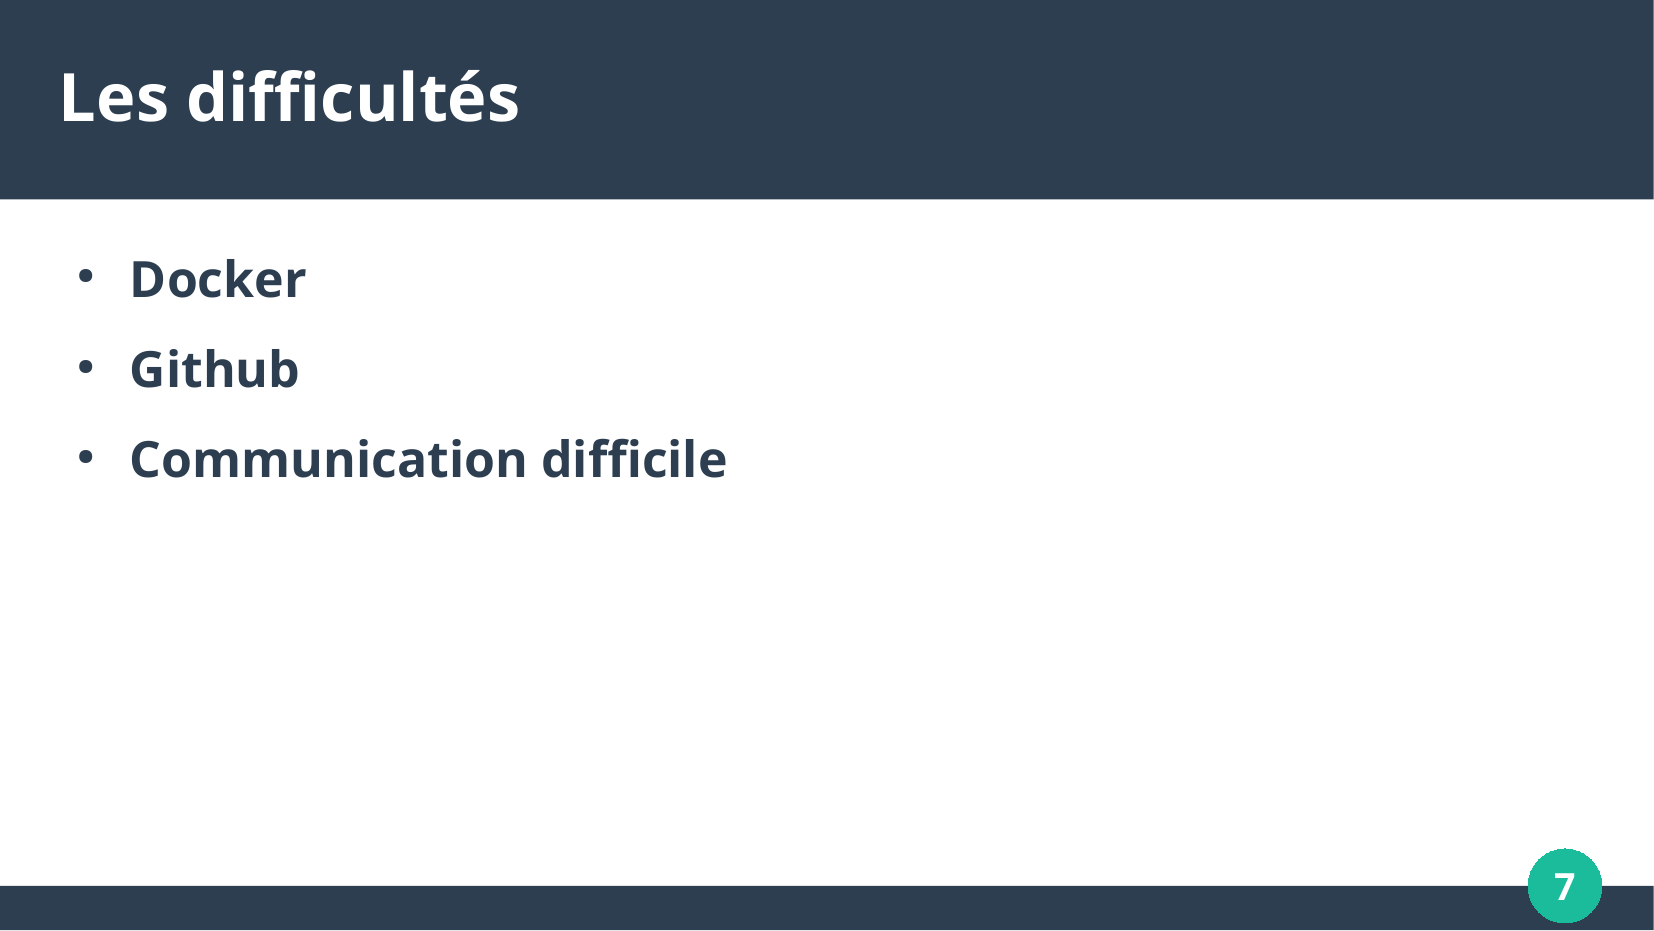

# Les difficultés
Docker
Github
Communication difficile
7